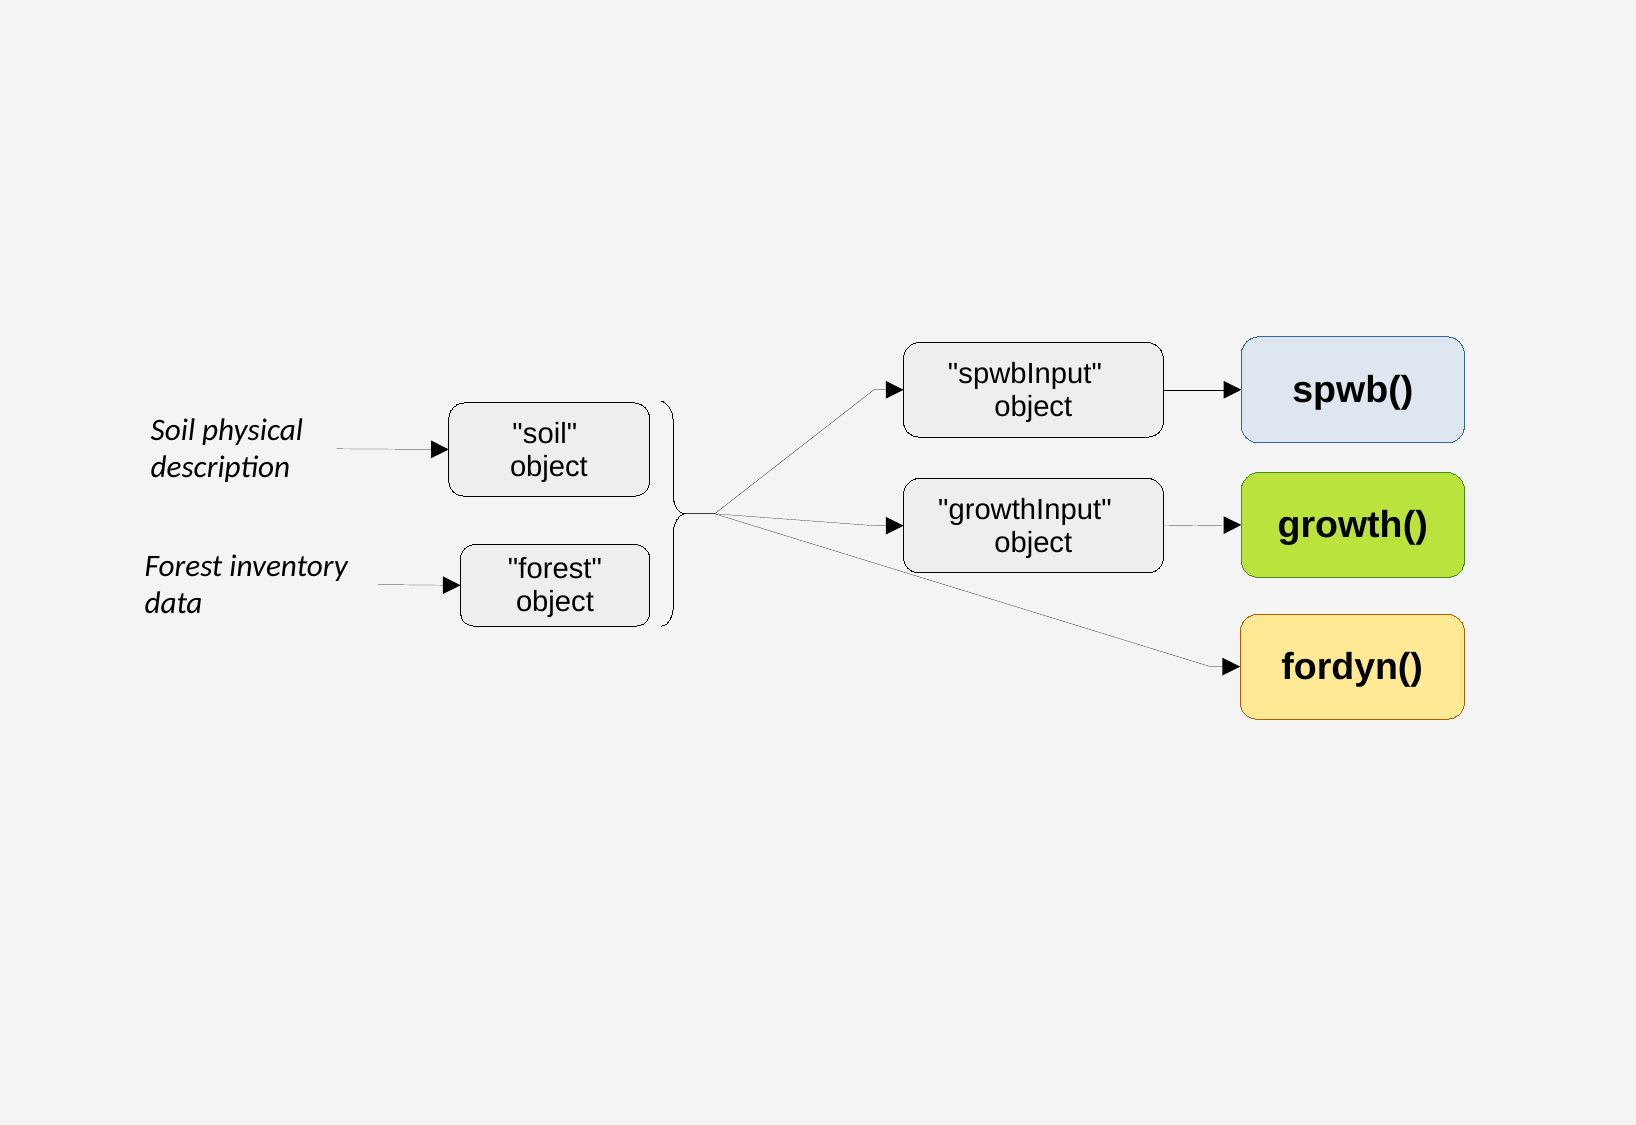

spwb()
"spwbInput"
object
Soil physical description
"soil"
object
growth()
"growthInput"
object
Forest inventory data
"forest"
object
fordyn()